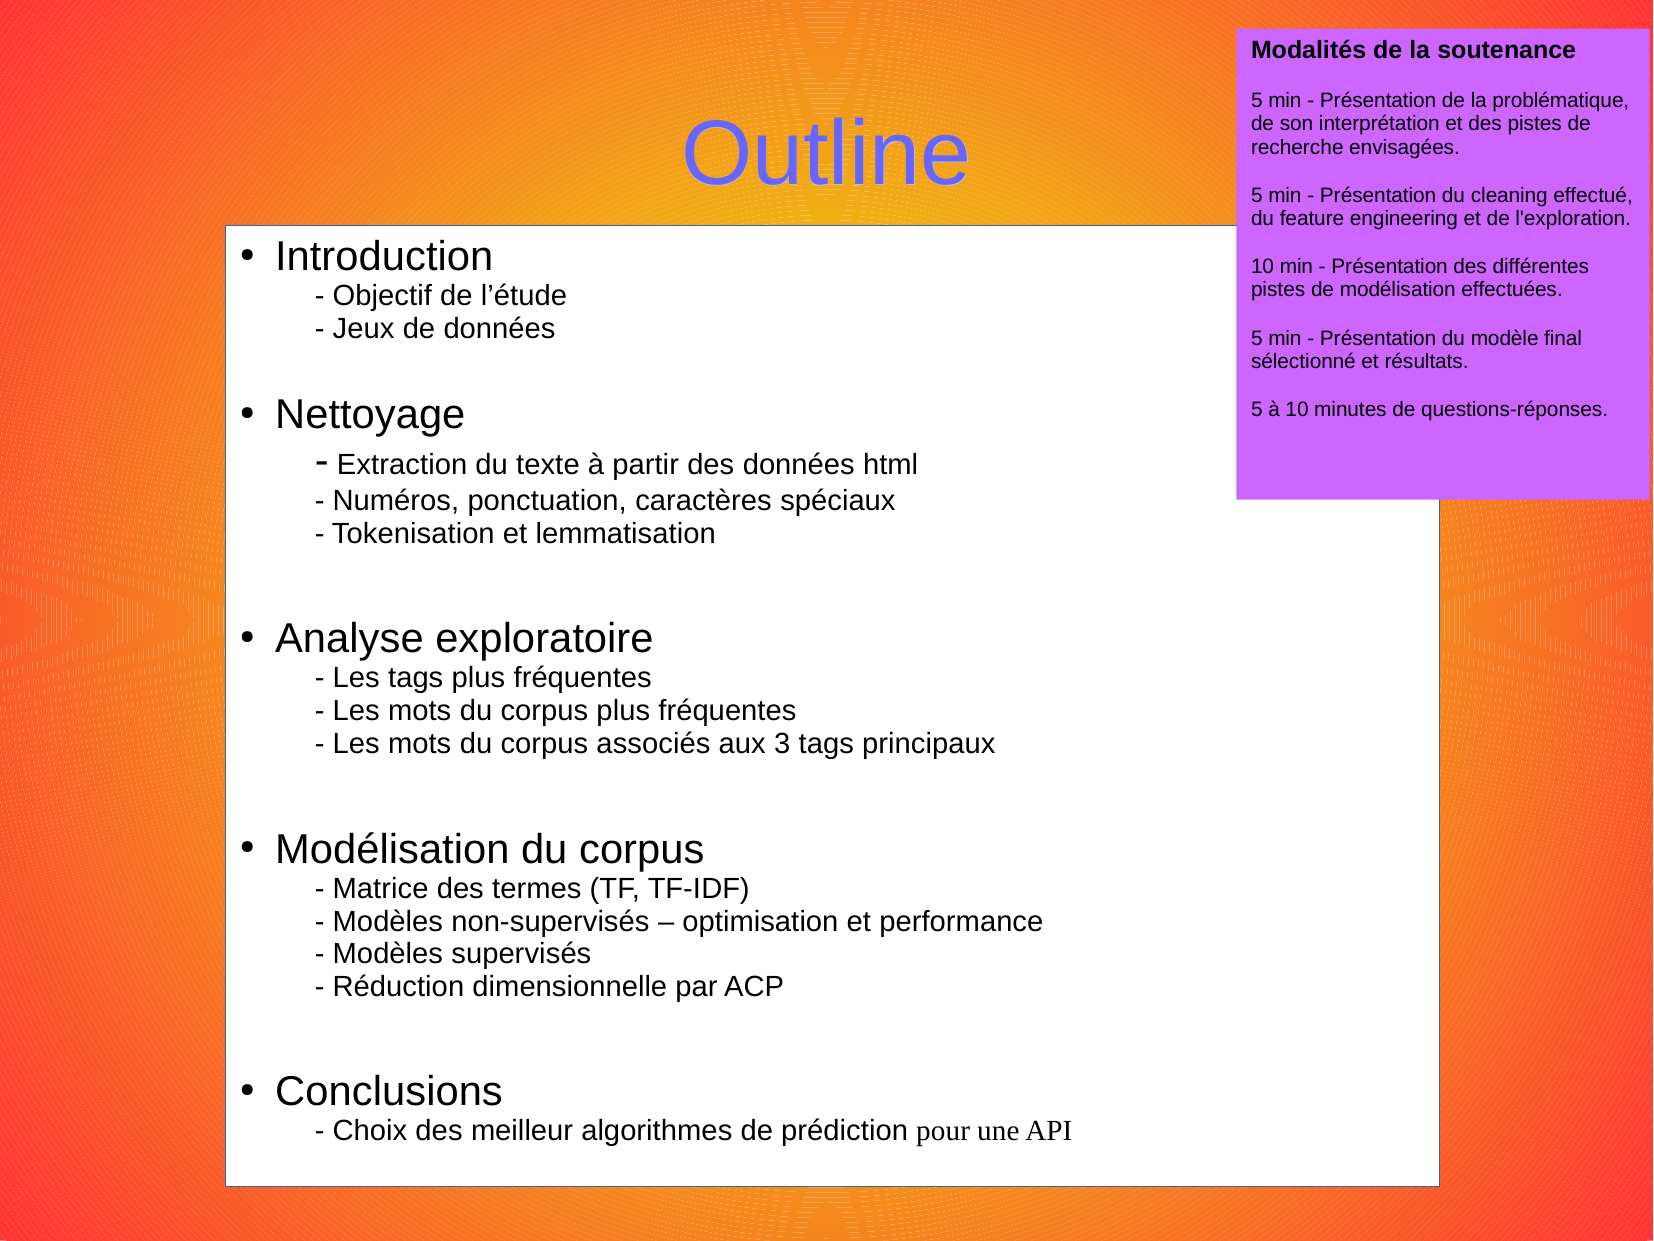

Modalités de la soutenance
5 min - Présentation de la problématique, de son interprétation et des pistes de recherche envisagées.
5 min - Présentation du cleaning effectué, du feature engineering et de l'exploration.
10 min - Présentation des différentes pistes de modélisation effectuées.
5 min - Présentation du modèle final sélectionné et résultats.
5 à 10 minutes de questions-réponses.
# Outline
Introduction
	- Objectif de l’étude
	- Jeux de données
Nettoyage
	- Extraction du texte à partir des données html
	- Numéros, ponctuation, caractères spéciaux
	- Tokenisation et lemmatisation
Analyse exploratoire
	- Les tags plus fréquentes
	- Les mots du corpus plus fréquentes
	- Les mots du corpus associés aux 3 tags principaux
Modélisation du corpus
	- Matrice des termes (TF, TF-IDF)
	- Modèles non-supervisés – optimisation et performance
	- Modèles supervisés
	- Réduction dimensionnelle par ACP
Conclusions
	- Choix des meilleur algorithmes de prédiction pour une API